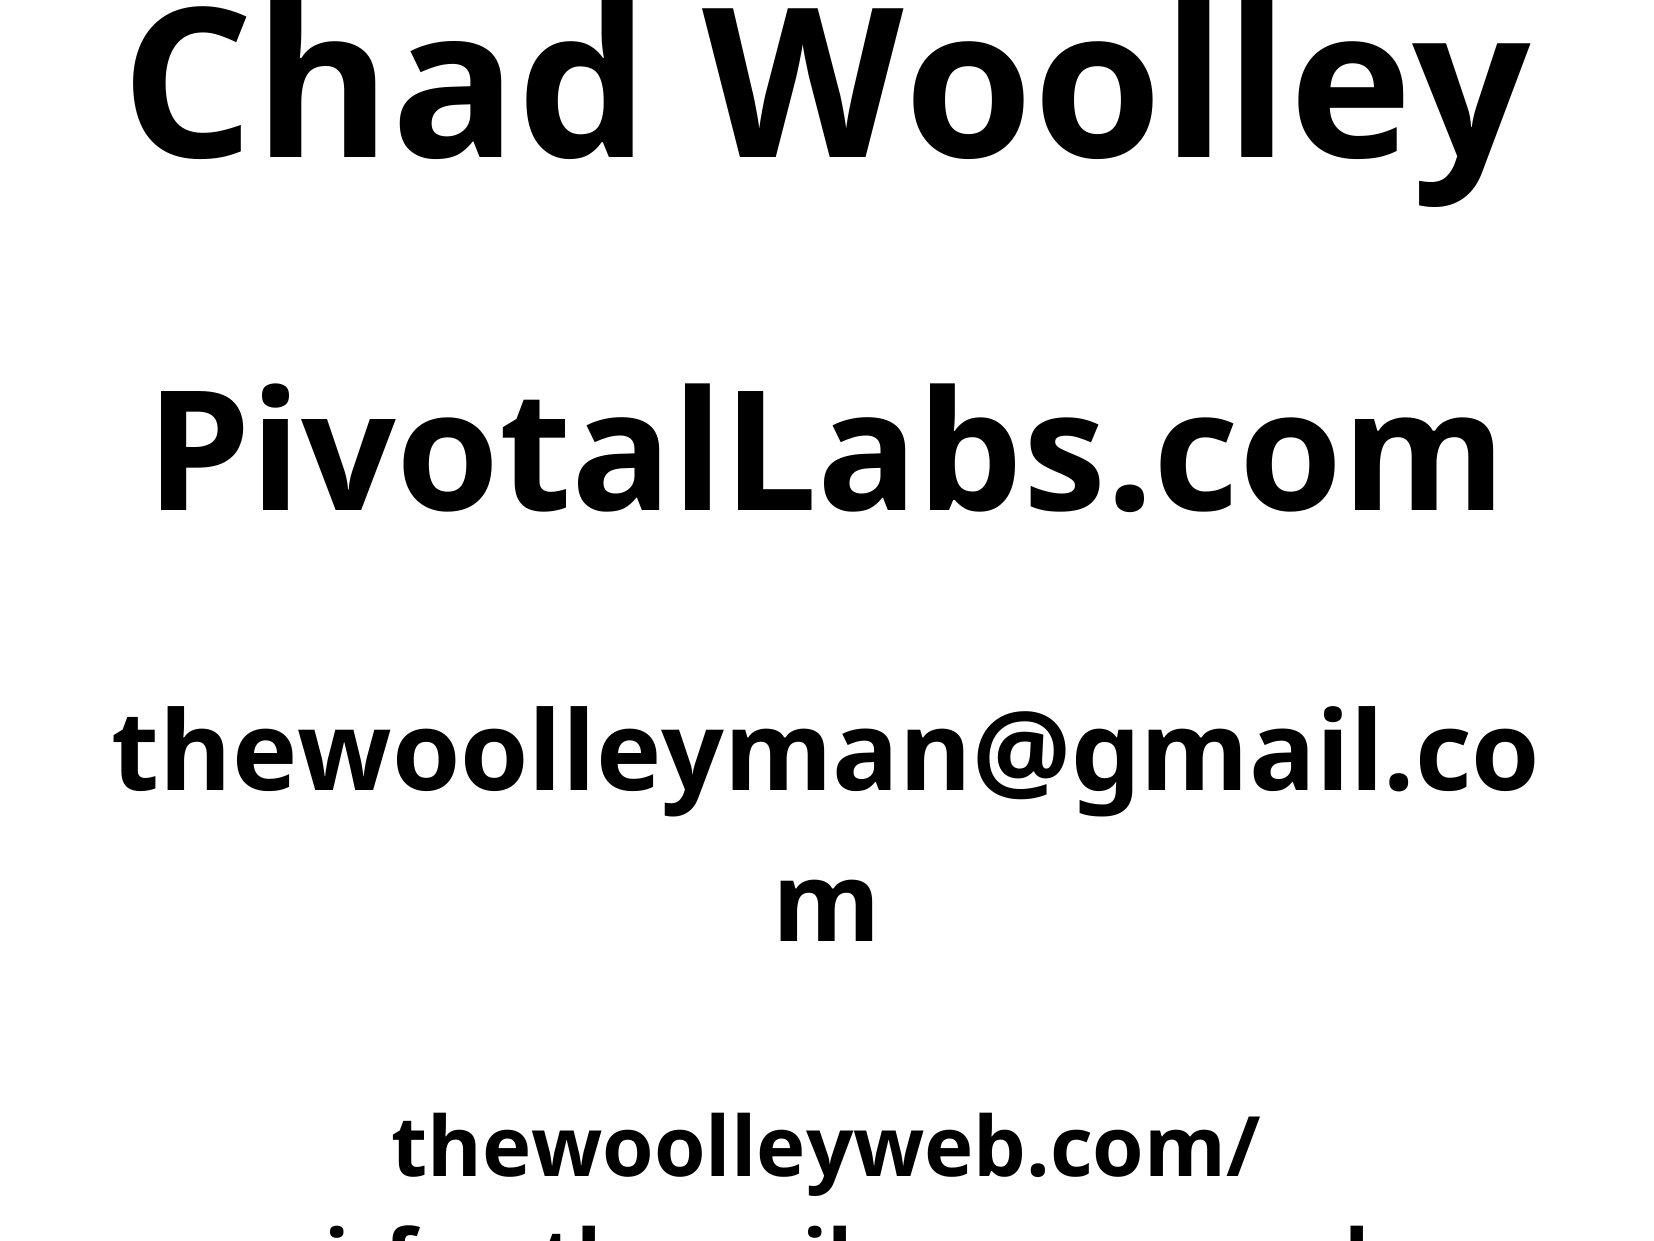

# Chad Woolley PivotalLabs.com thewoolleyman@gmail.com thewoolleyweb.com/ ci_for_the_rails_guy_or_gal